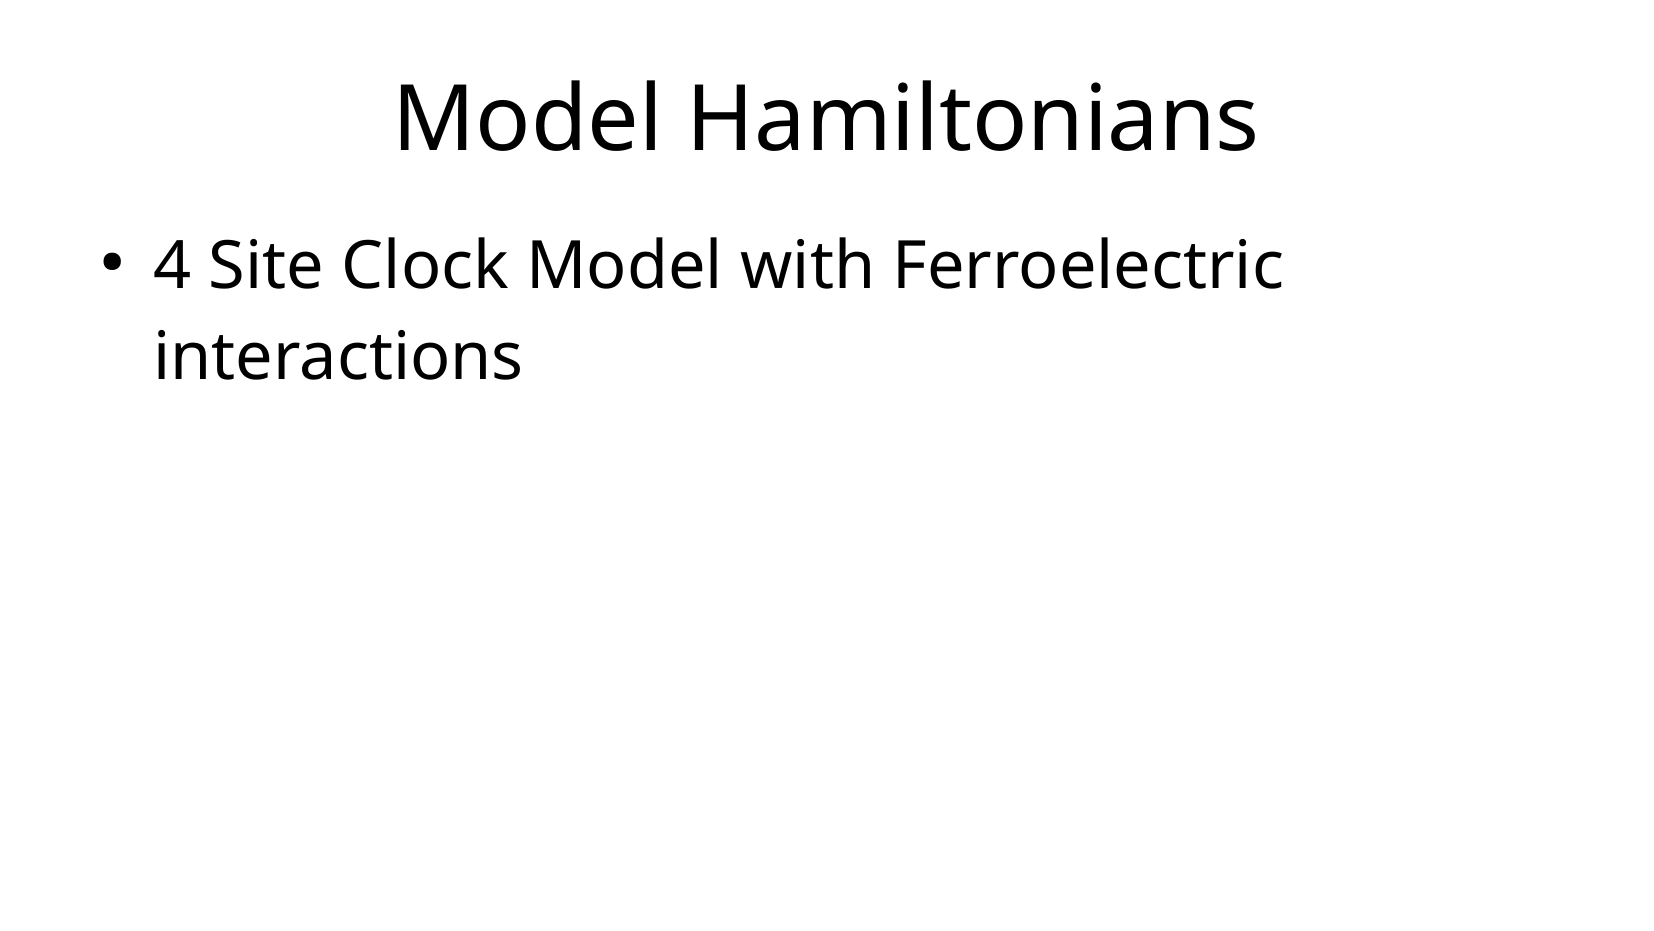

# Model Hamiltonians
4 Site Clock Model with Ferroelectric interactions